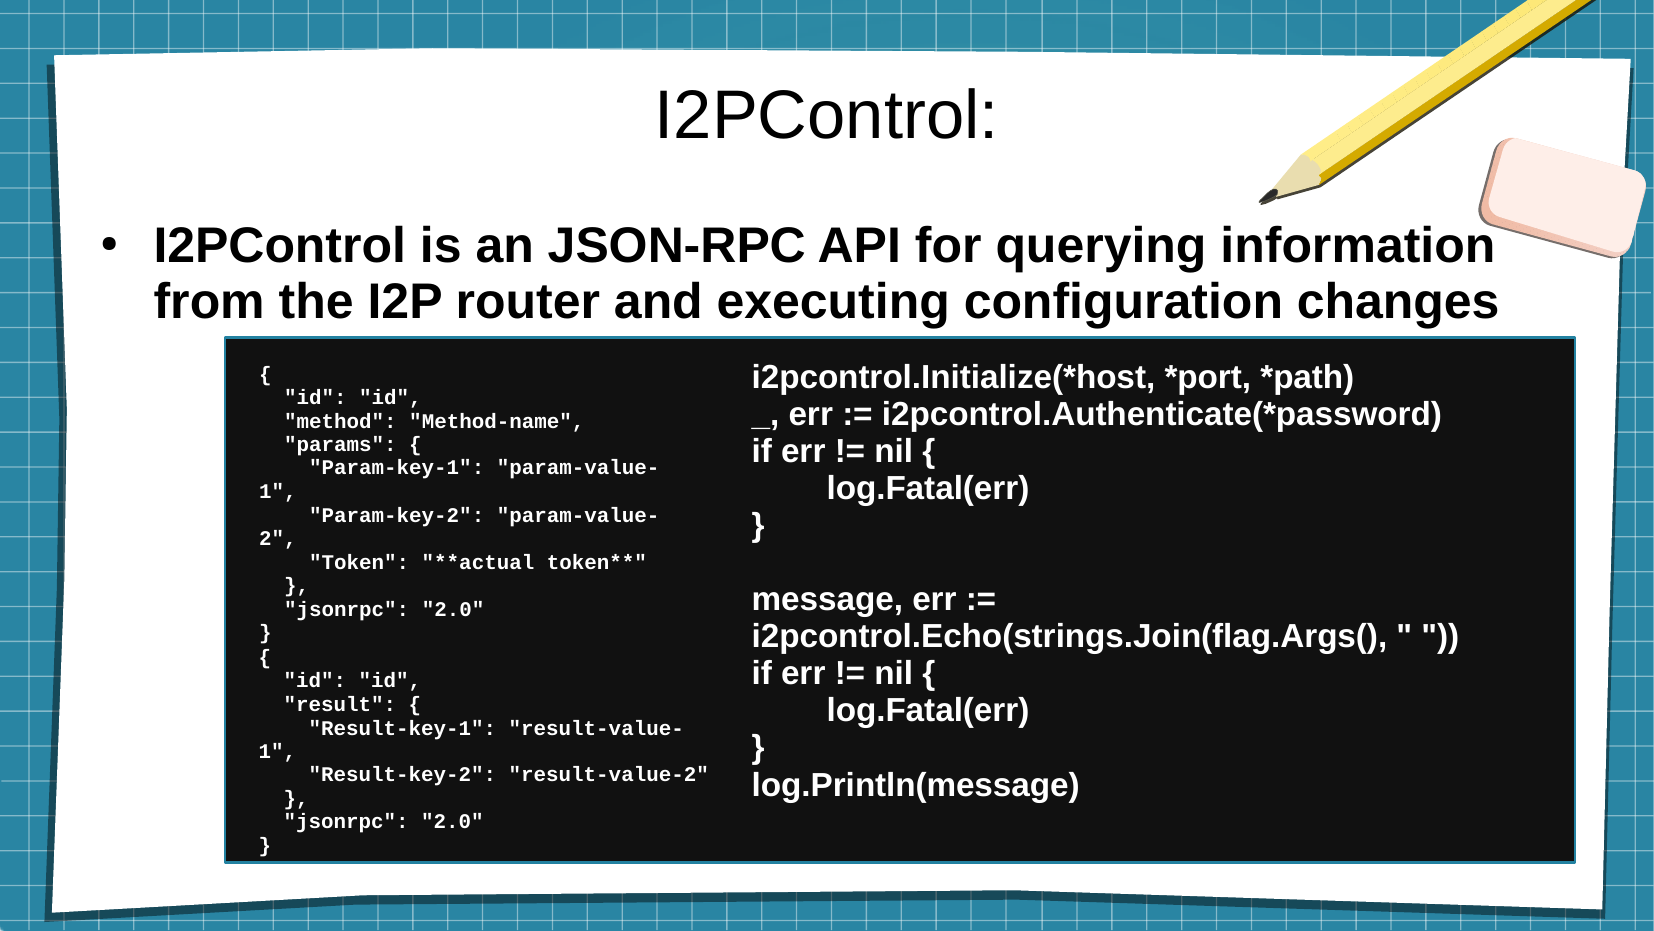

# I2PControl:
I2PControl is an JSON-RPC API for querying information from the I2P router and executing configuration changes
i2pcontrol.Initialize(*host, *port, *path)
_, err := i2pcontrol.Authenticate(*password)
if err != nil {
	log.Fatal(err)
}
message, err := i2pcontrol.Echo(strings.Join(flag.Args(), " "))
if err != nil {
	log.Fatal(err)
}
log.Println(message)
{
 "id": "id",
 "method": "Method-name",
 "params": {
 "Param-key-1": "param-value-1",
 "Param-key-2": "param-value-2",
 "Token": "**actual token**"
 },
 "jsonrpc": "2.0"
}
{
 "id": "id",
 "result": {
 "Result-key-1": "result-value-1",
 "Result-key-2": "result-value-2"
 },
 "jsonrpc": "2.0"
}